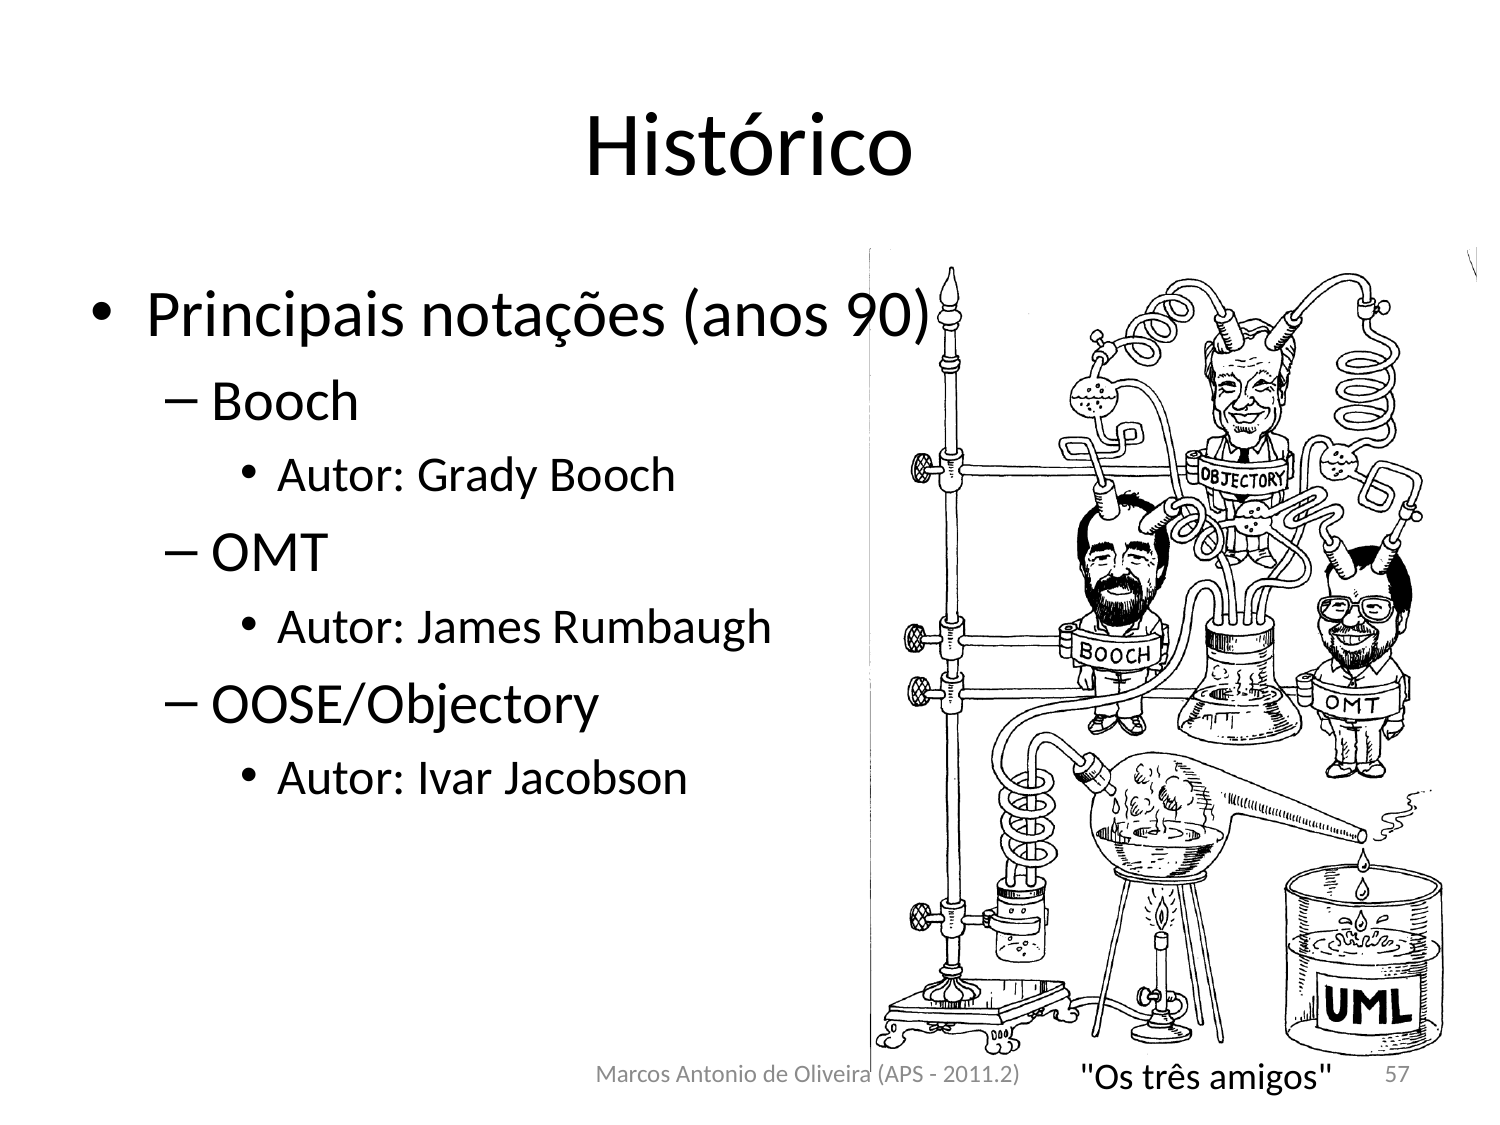

# Histórico
Principais notações (anos 90)
Booch
Autor: Grady Booch
OMT
Autor: James Rumbaugh
OOSE/Objectory
Autor: Ivar Jacobson
Marcos Antonio de Oliveira (APS - 2011.2)
"Os três amigos"